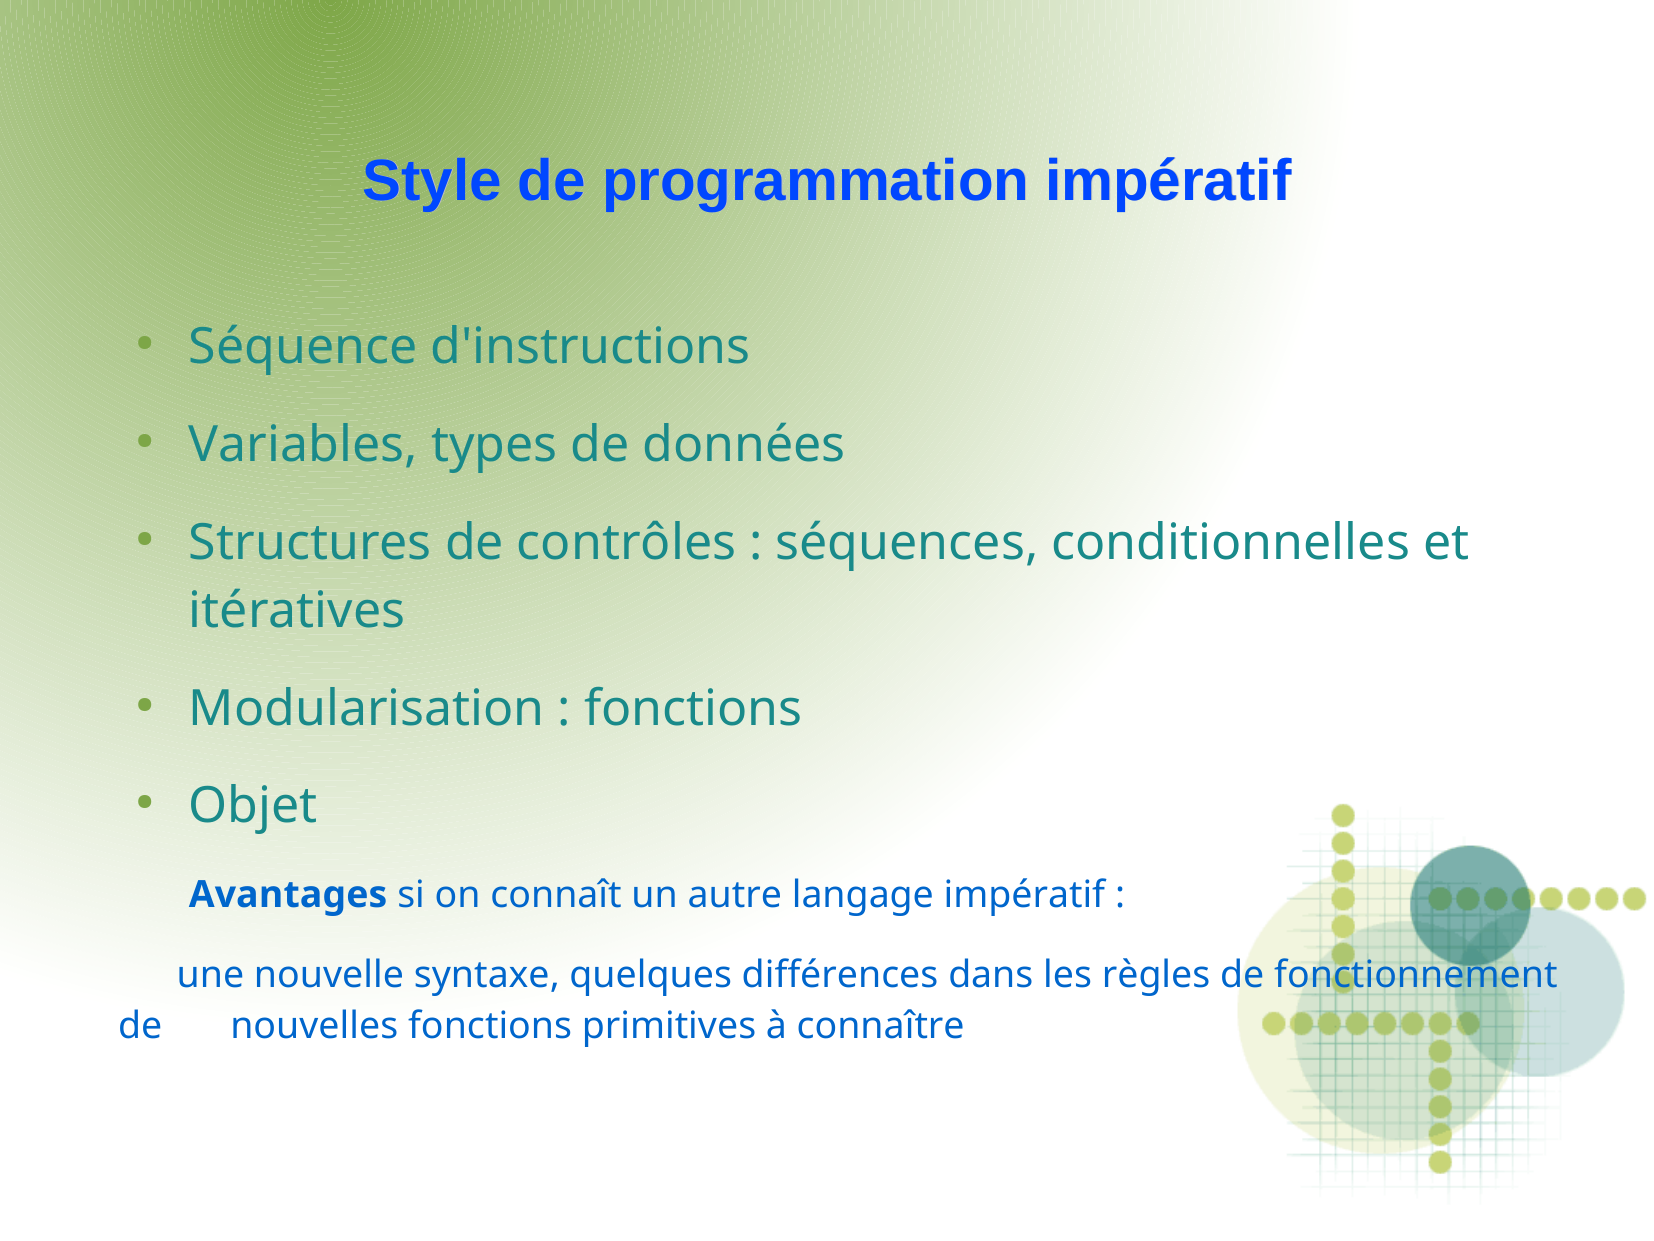

# Style de programmation impératif
Séquence d'instructions
Variables, types de données
Structures de contrôles : séquences, conditionnelles et itératives
Modularisation : fonctions
Objet
Avantages si on connaît un autre langage impératif :
 une nouvelle syntaxe, quelques différences dans les règles de fonctionnement de nouvelles fonctions primitives à connaître